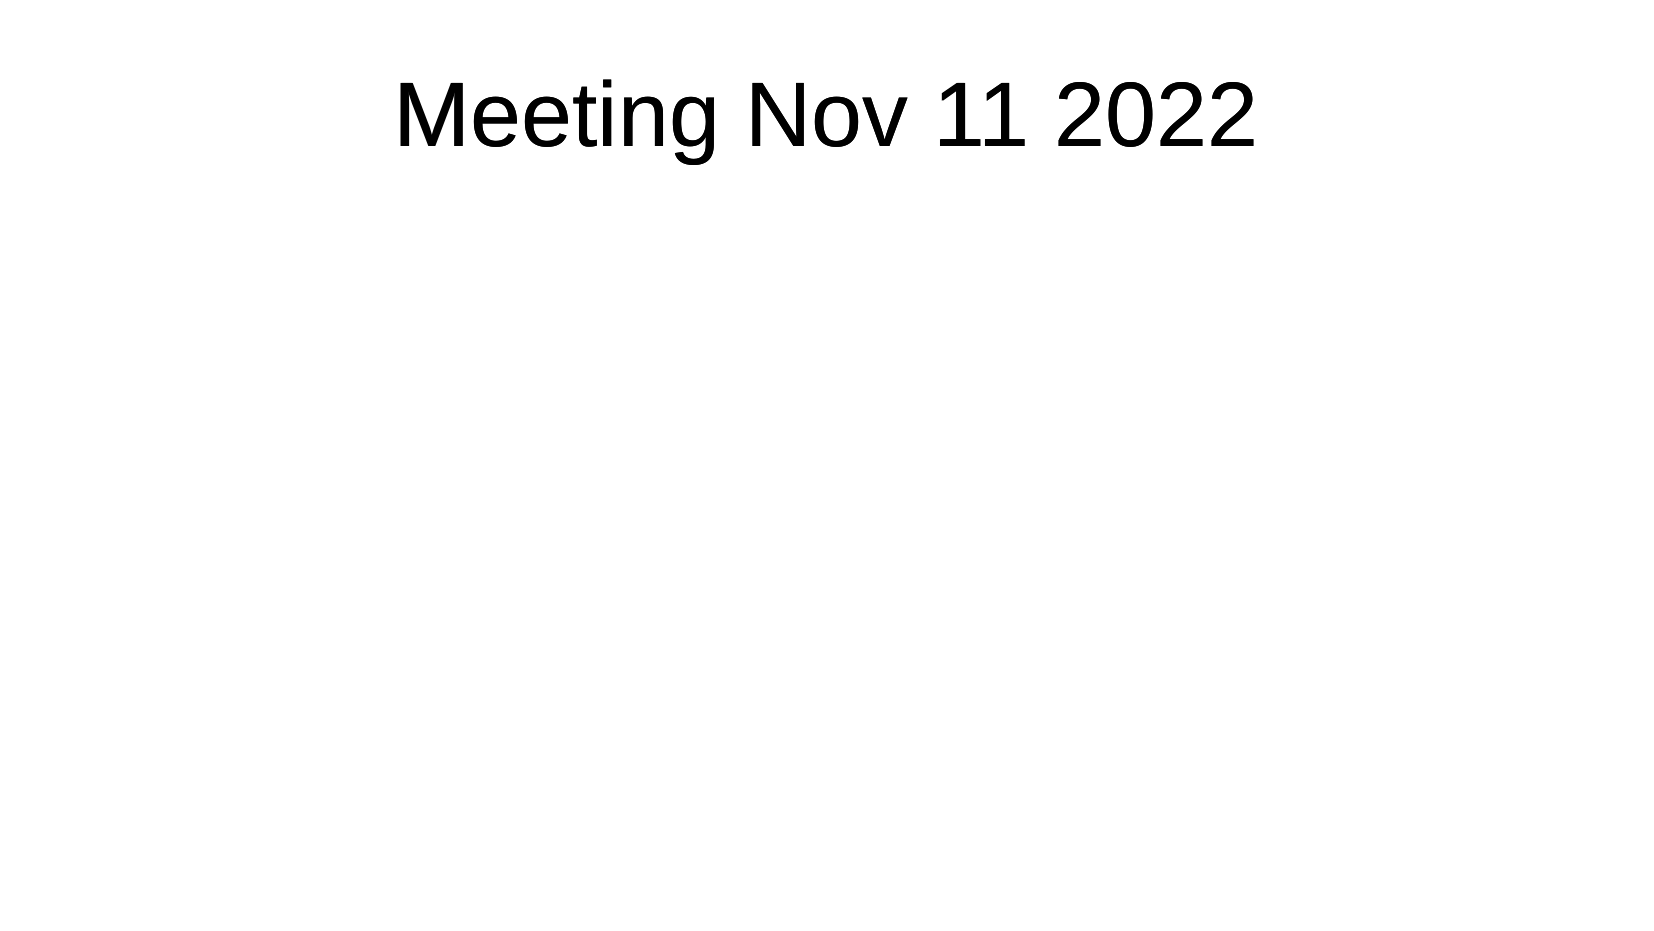

# Meeting Nov 11 2022
Meeting Nov 11 2022